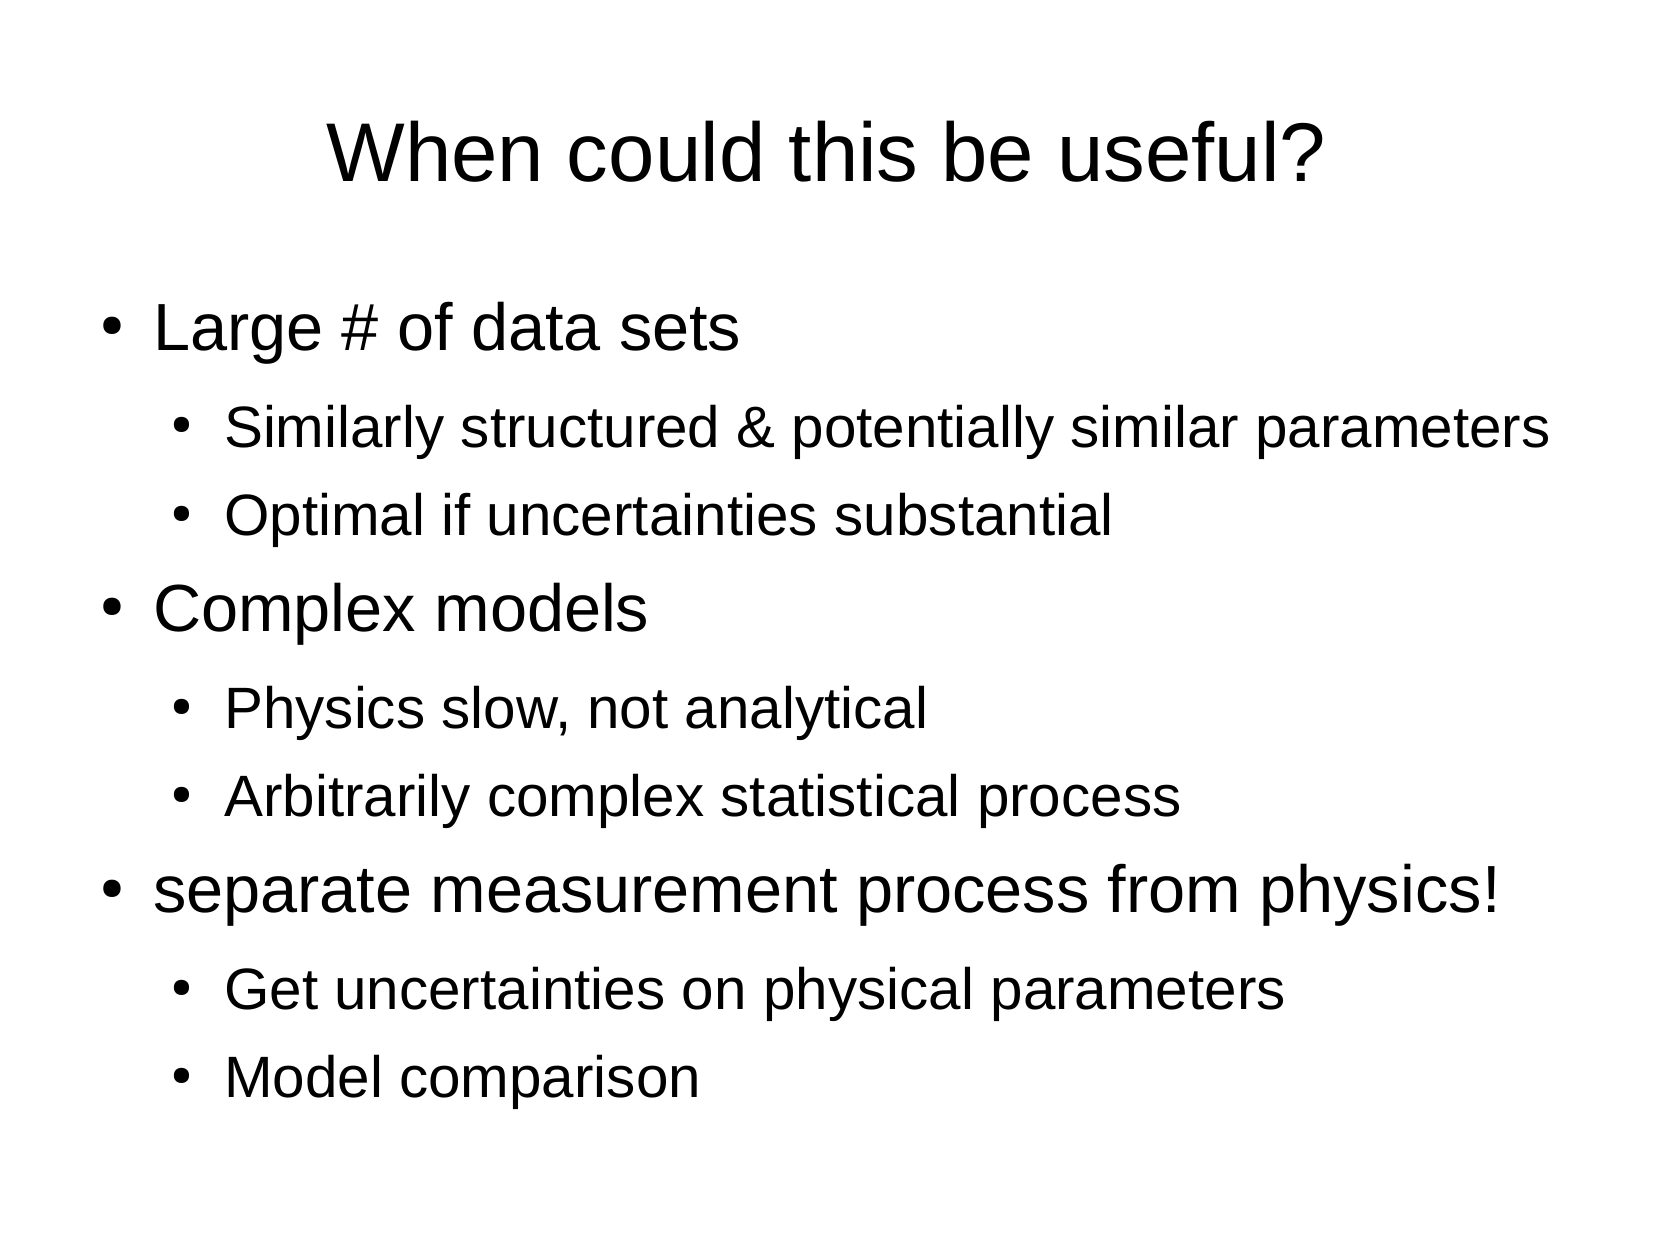

# When could this be useful?
(in contrast to
 standard ML)
Large # of data sets
Similarly structured & potentially similar parameters
Optimal if uncertainties substantial
Complex models
Physics slow, not analytical
Arbitrarily complex statistical process
separate measurement process from physics!
Get uncertainties on physical parameters
Model comparison
Buchner (2018): collaborative nested sampling